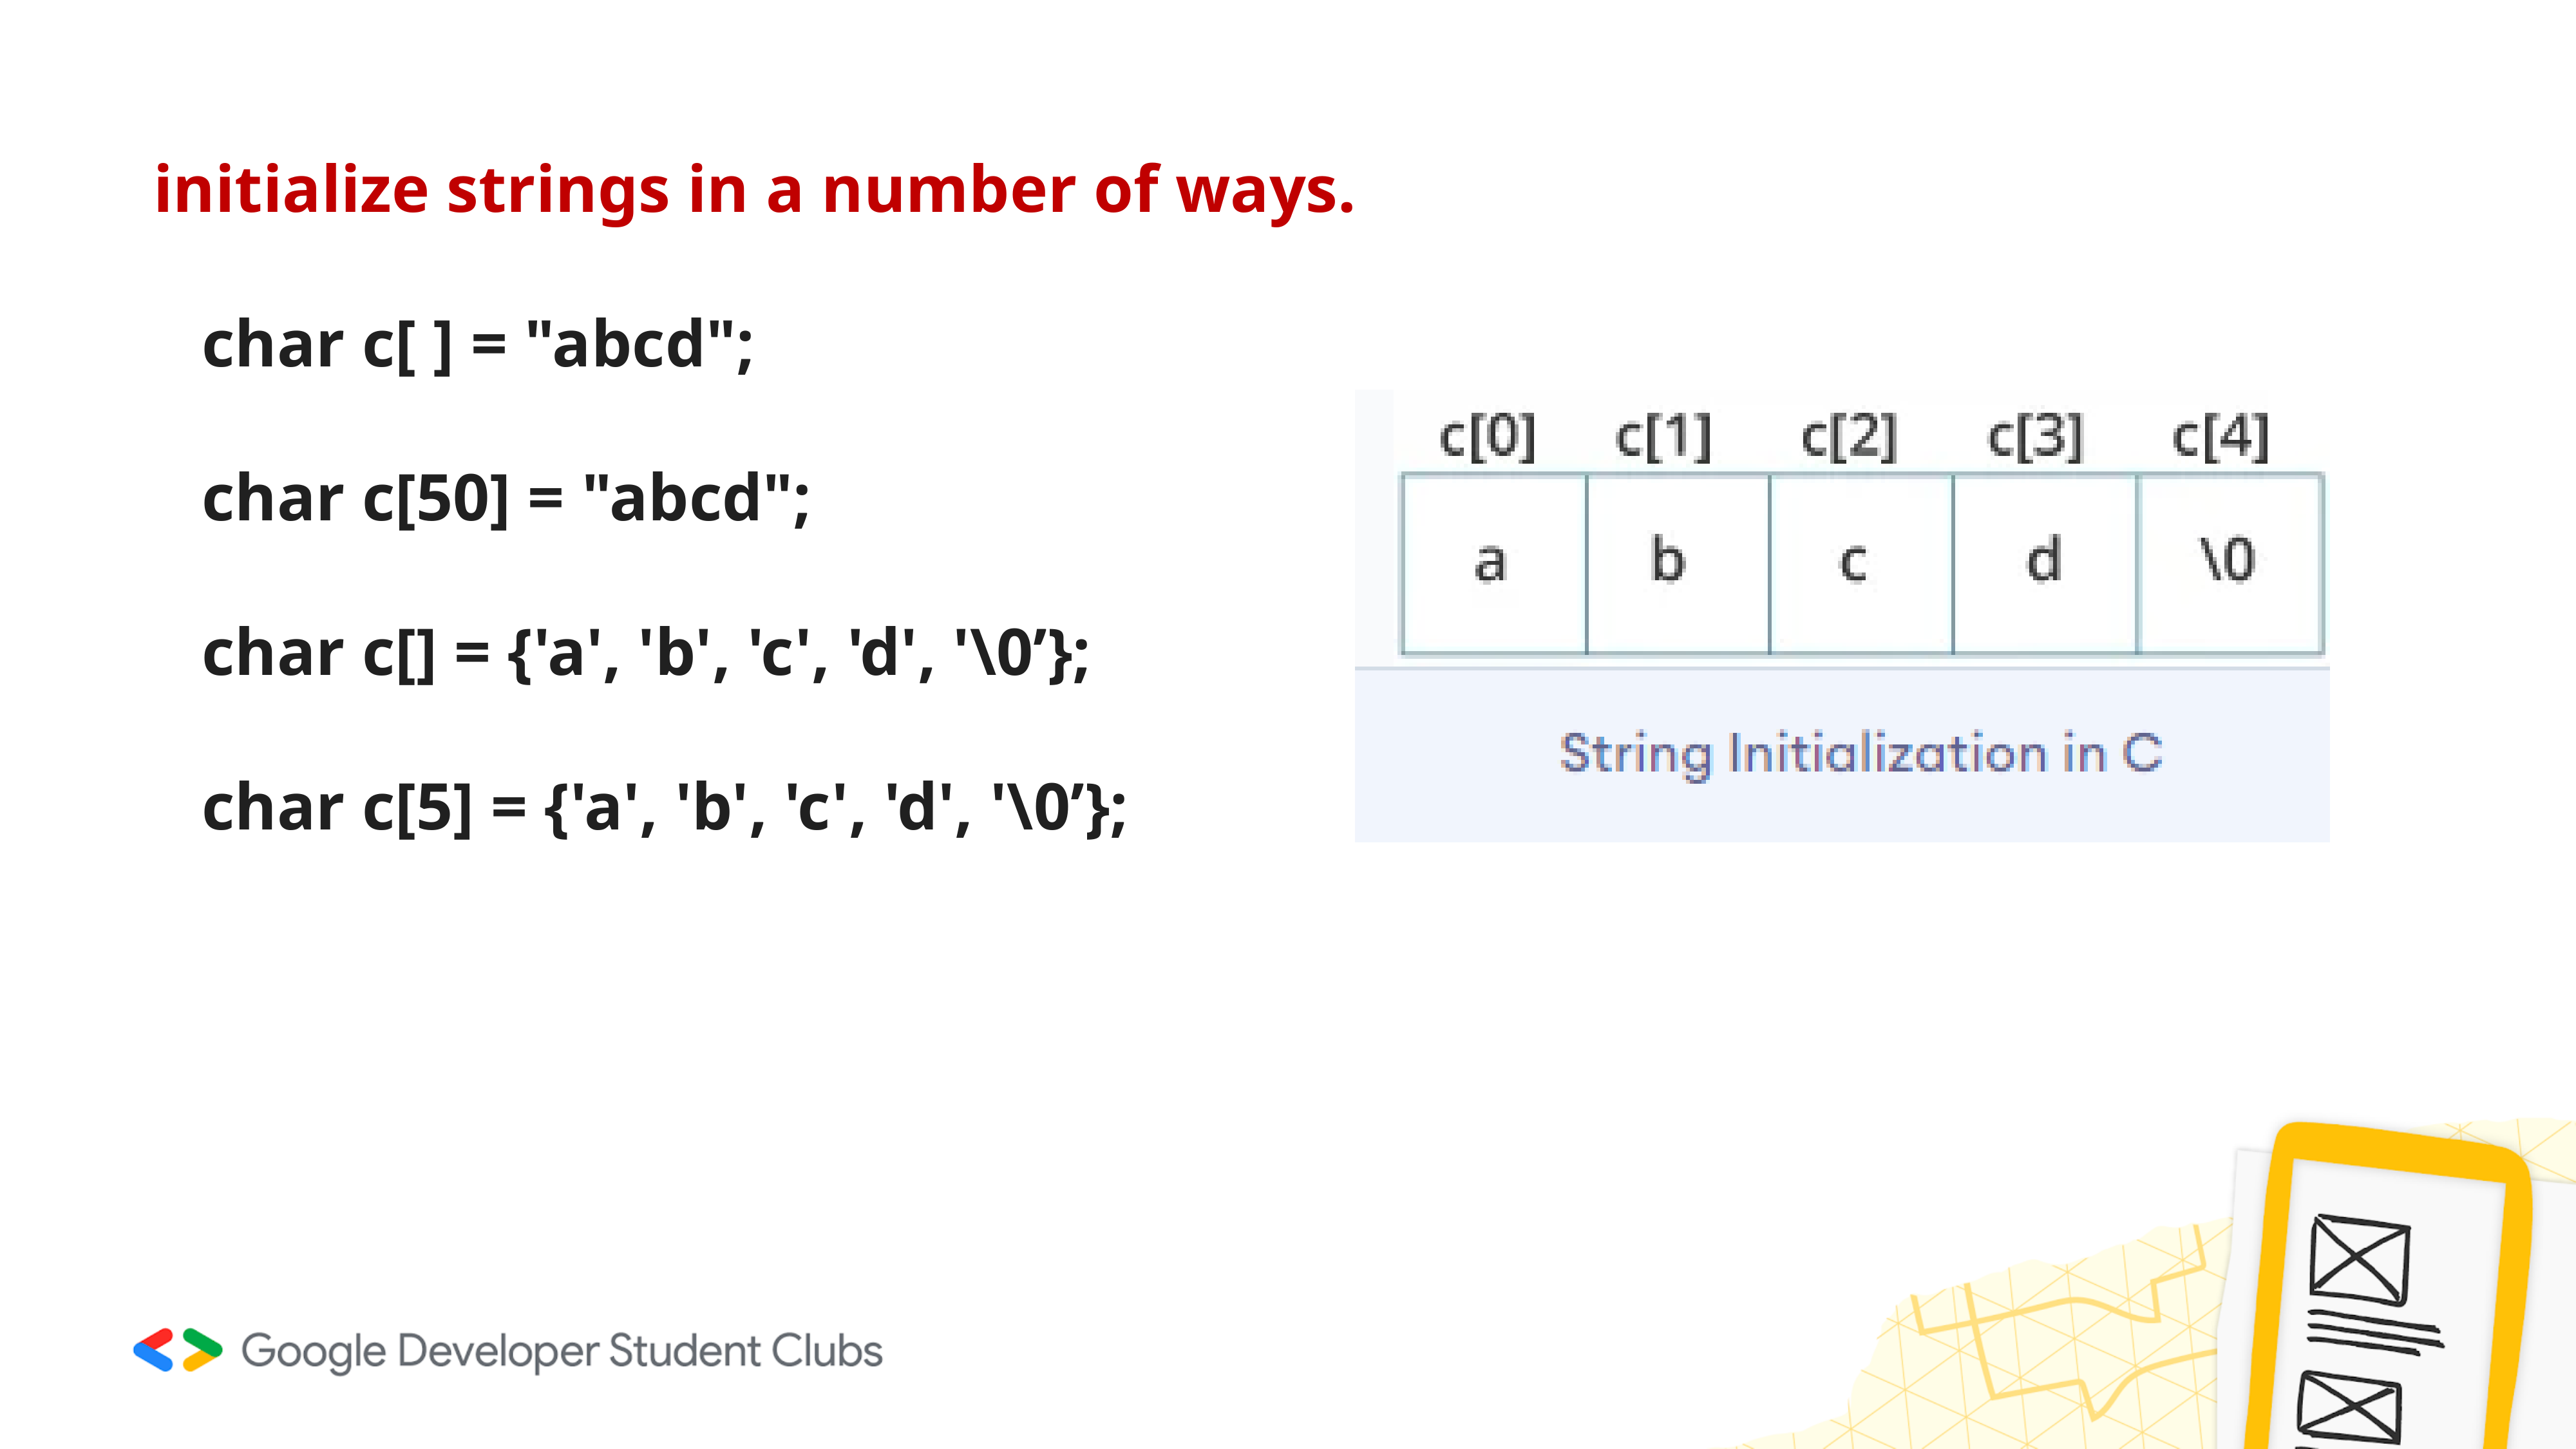

# initialize strings in a number of ways.
	 char c[ ] = "abcd";
	 char c[50] = "abcd";
 	 char c[] = {'a', 'b', 'c', 'd', '\0’};
	 char c[5] = {'a', 'b', 'c', 'd', '\0’};